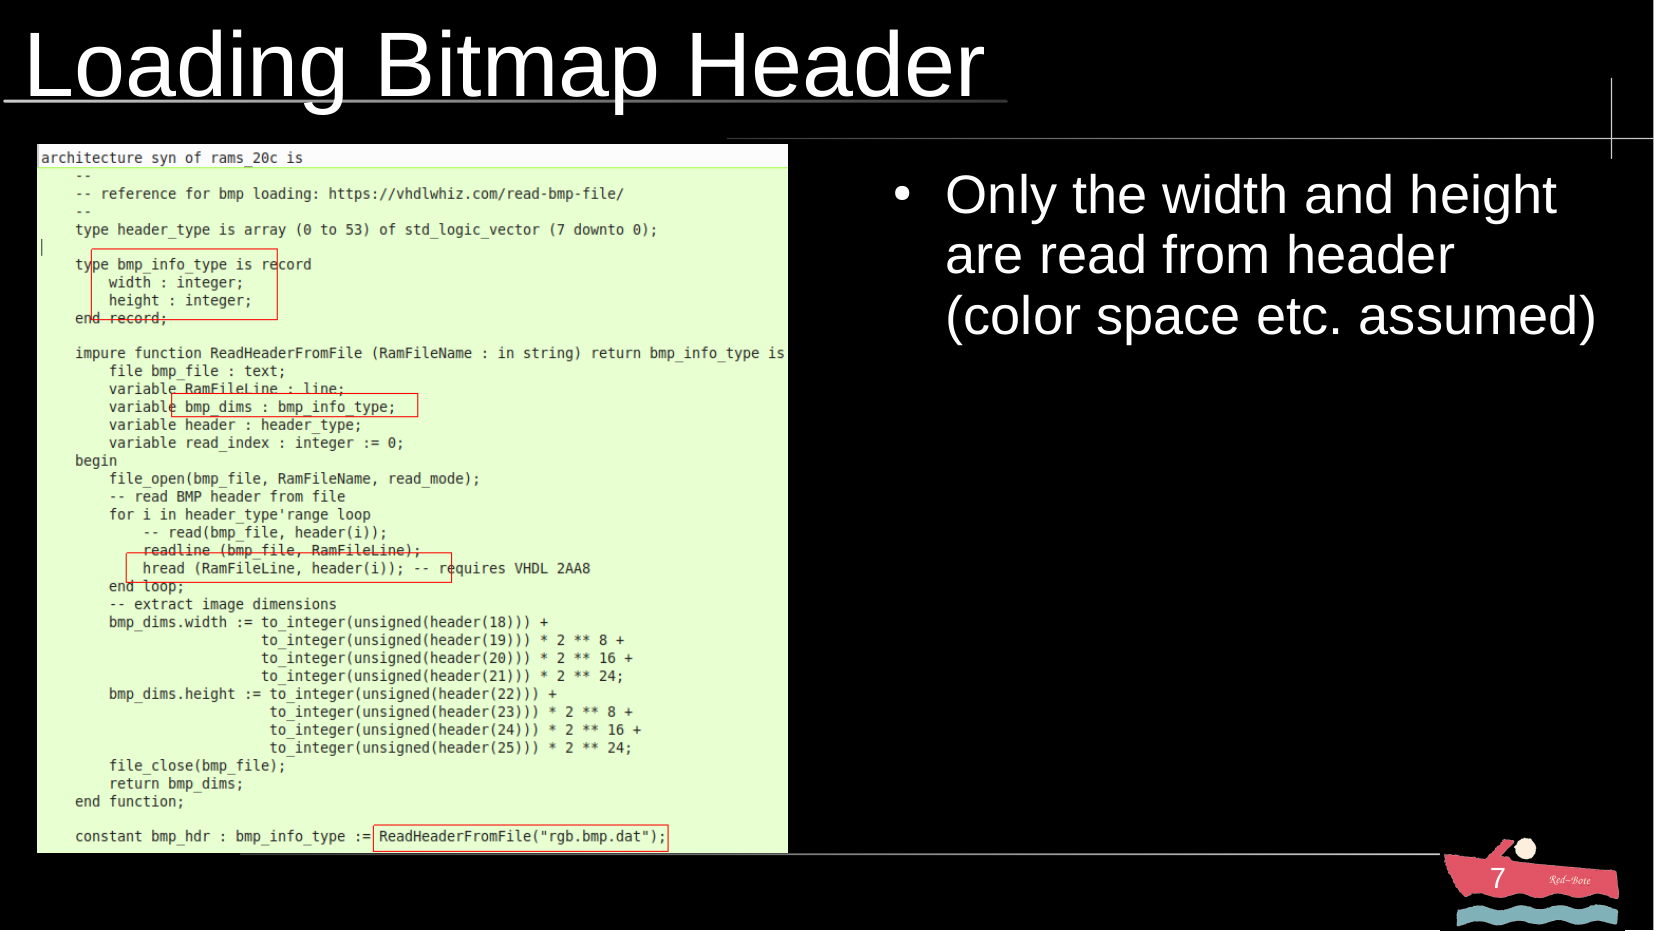

# Loading Bitmap Header
Only the width and height are read from header (color space etc. assumed)
7